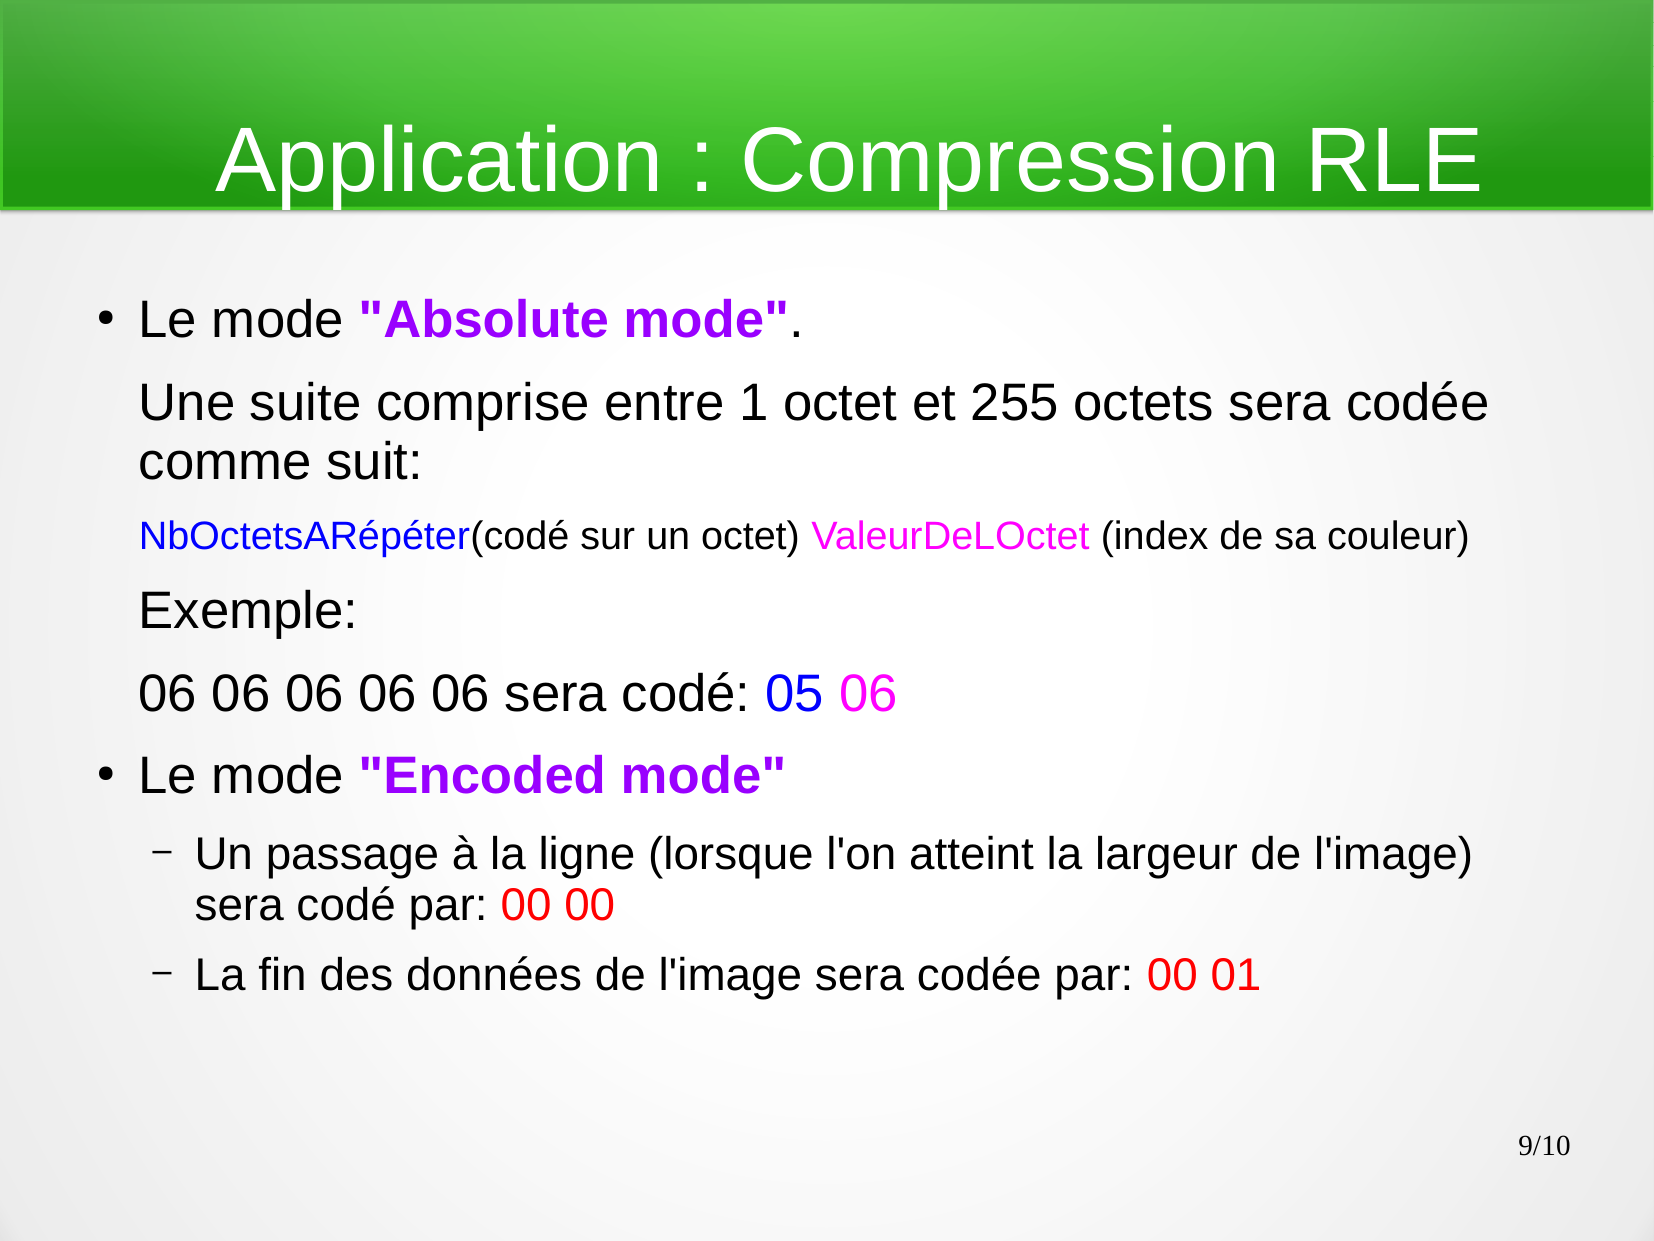

# Application : Compression RLE
Le mode "Absolute mode".
Une suite comprise entre 1 octet et 255 octets sera codée comme suit:
NbOctetsARépéter(codé sur un octet) ValeurDeLOctet (index de sa couleur)
Exemple:
06 06 06 06 06 sera codé: 05 06
Le mode "Encoded mode"
Un passage à la ligne (lorsque l'on atteint la largeur de l'image) sera codé par: 00 00
La fin des données de l'image sera codée par: 00 01
9